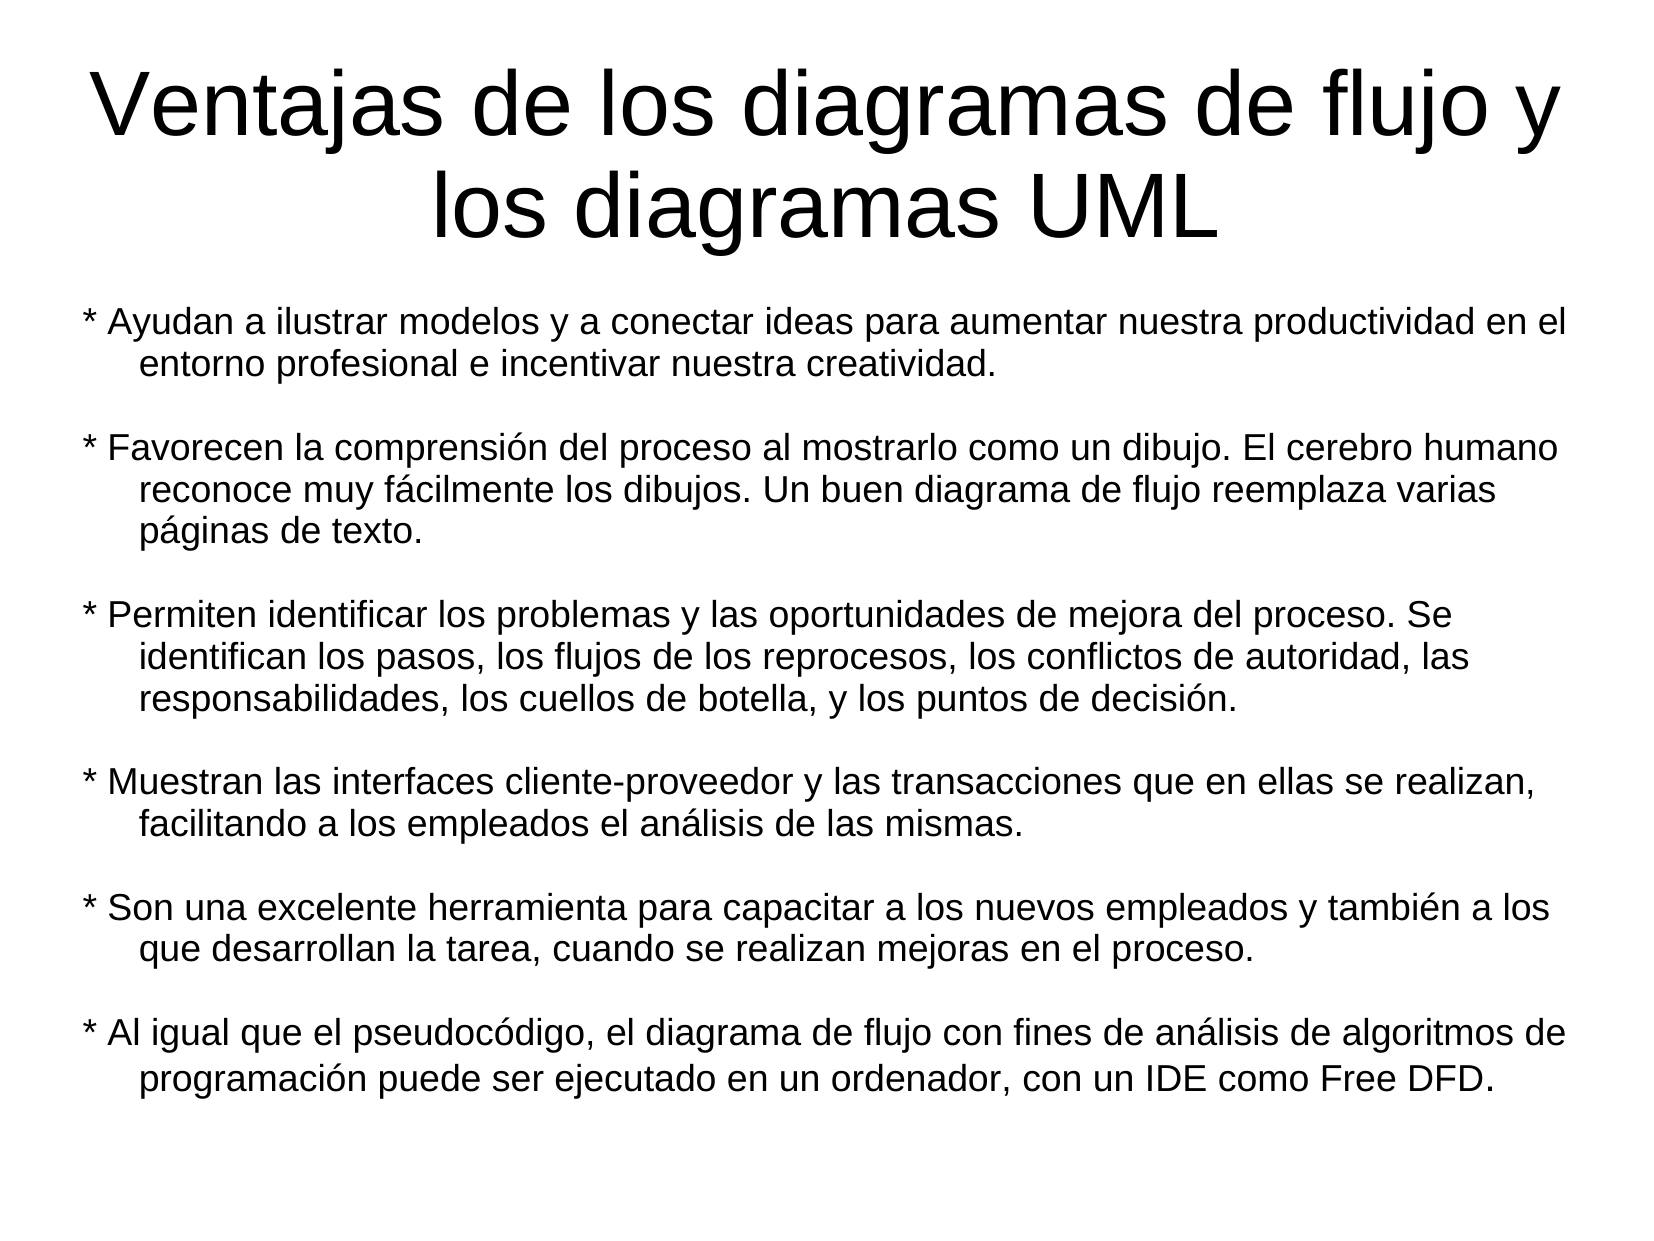

# Ventajas de los diagramas de flujo y los diagramas UML
* Ayudan a ilustrar modelos y a conectar ideas para aumentar nuestra productividad en el entorno profesional e incentivar nuestra creatividad.
* Favorecen la comprensión del proceso al mostrarlo como un dibujo. El cerebro humano reconoce muy fácilmente los dibujos. Un buen diagrama de flujo reemplaza varias páginas de texto.
* Permiten identificar los problemas y las oportunidades de mejora del proceso. Se identifican los pasos, los flujos de los reprocesos, los conflictos de autoridad, las responsabilidades, los cuellos de botella, y los puntos de decisión.
* Muestran las interfaces cliente-proveedor y las transacciones que en ellas se realizan, facilitando a los empleados el análisis de las mismas.
* Son una excelente herramienta para capacitar a los nuevos empleados y también a los que desarrollan la tarea, cuando se realizan mejoras en el proceso.
* Al igual que el pseudocódigo, el diagrama de flujo con fines de análisis de algoritmos de programación puede ser ejecutado en un ordenador, con un IDE como Free DFD.